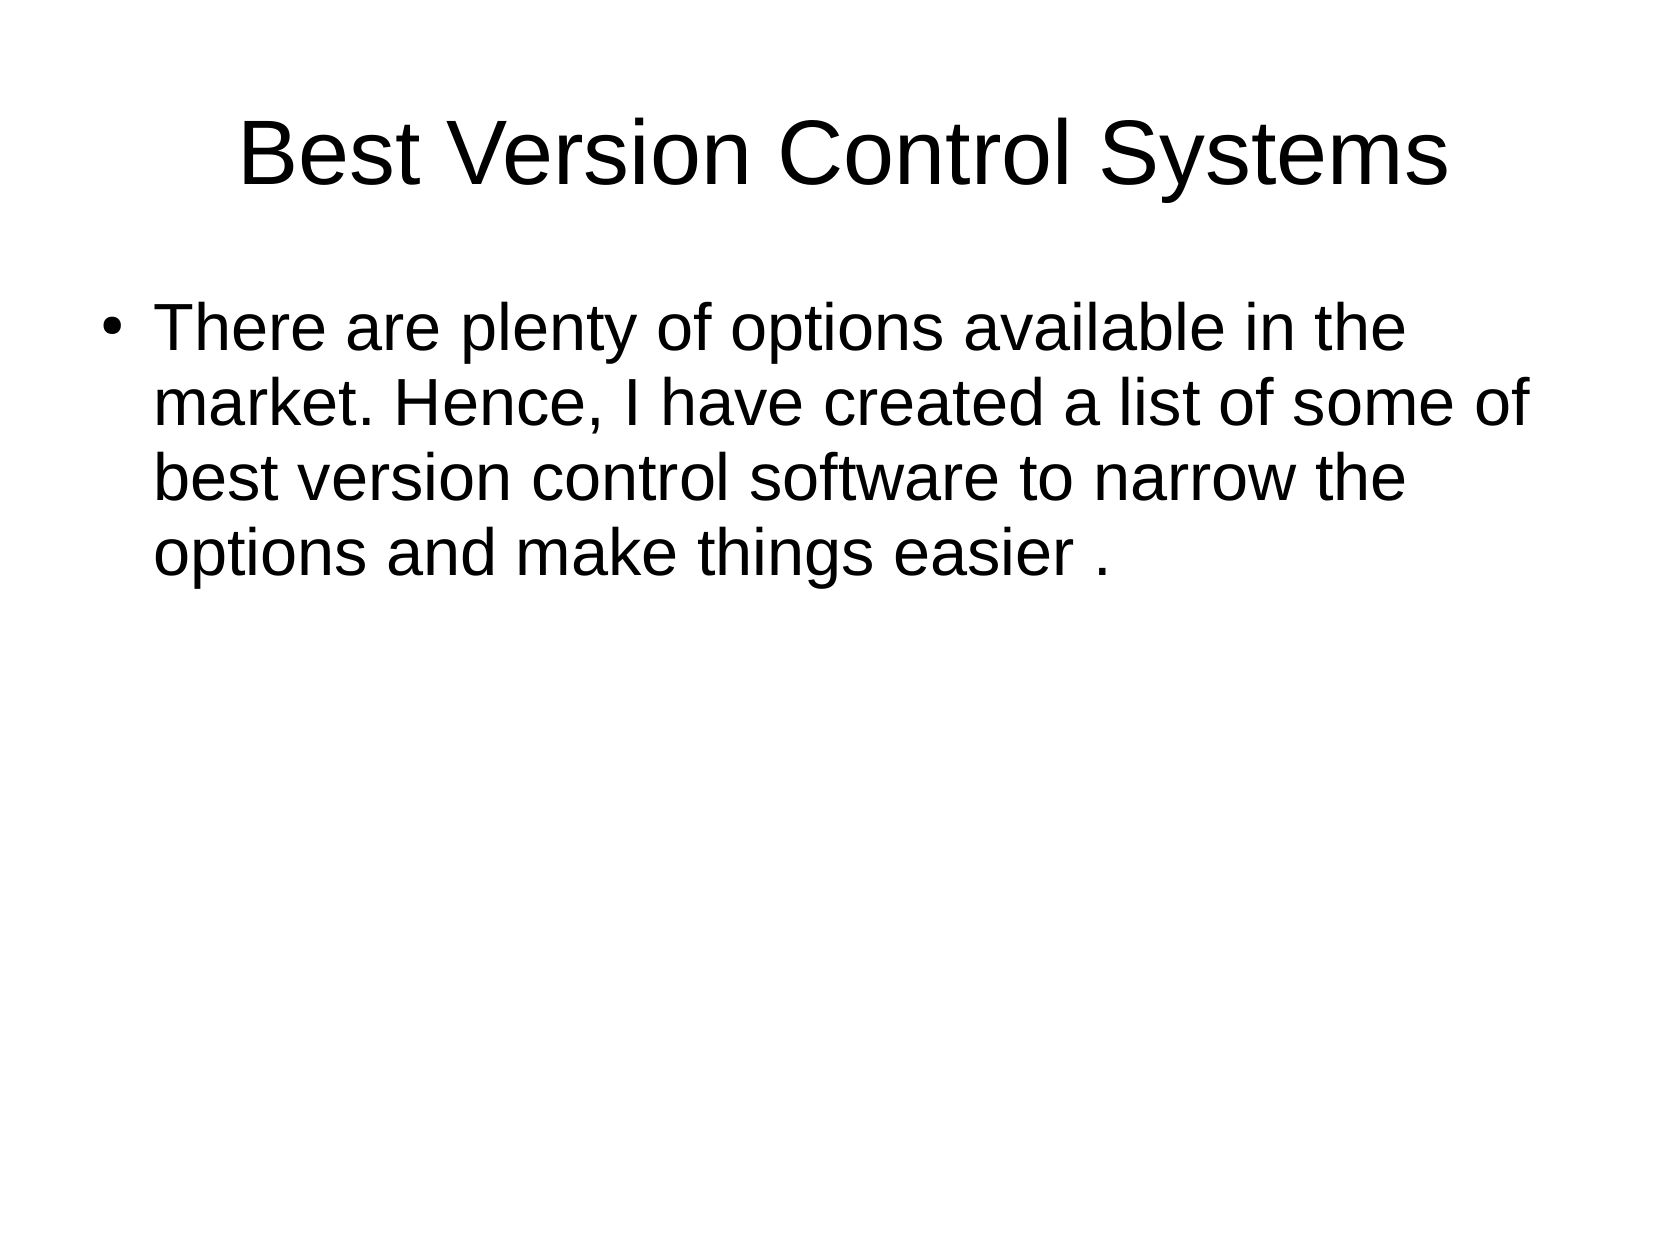

# Best Version Control Systems
There are plenty of options available in the market. Hence, I have created a list of some of best version control software to narrow the options and make things easier .